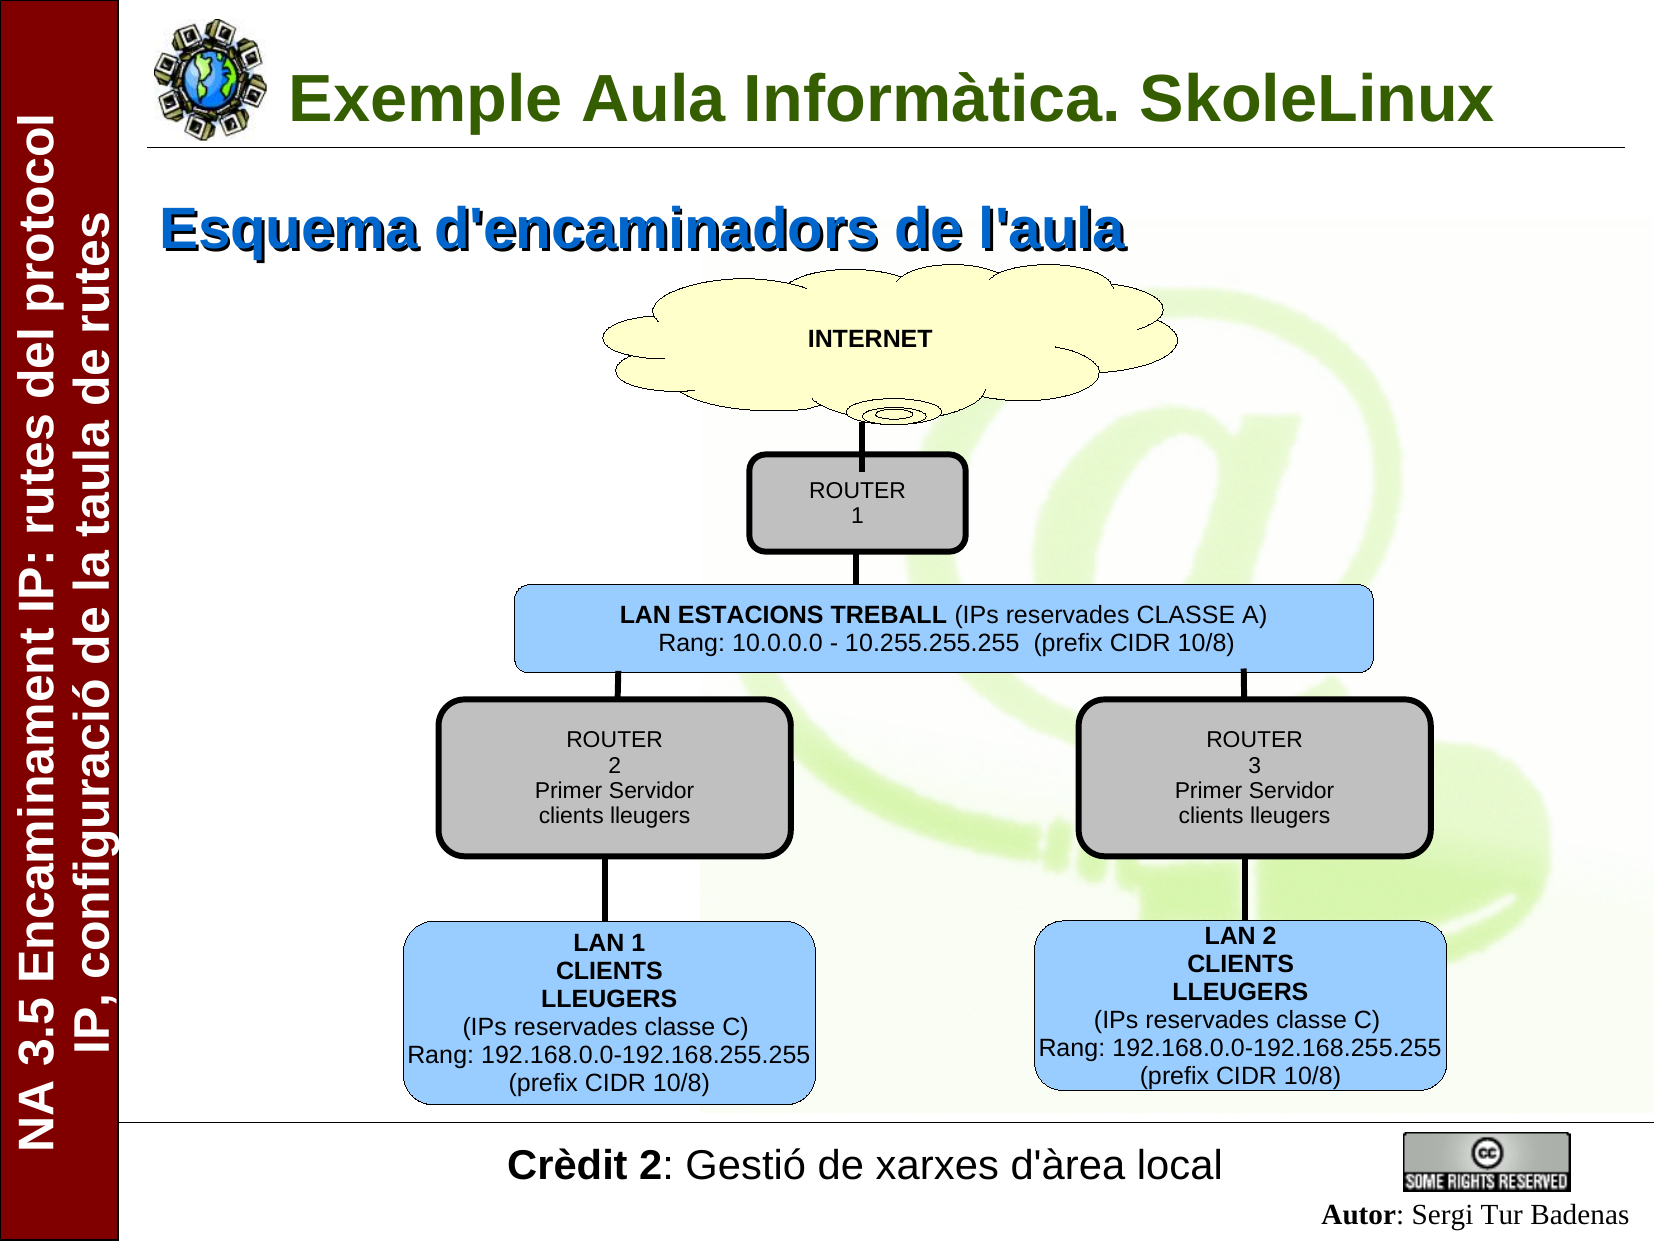

# Exemple Aula Informàtica. SkoleLinux
Esquema d'encaminadors de l'aula
INTERNET
ROUTER
1
LAN ESTACIONS TREBALL (IPs reservades CLASSE A)
 Rang: 10.0.0.0 - 10.255.255.255 (prefix CIDR 10/8)
ROUTER
2
Primer Servidor
clients lleugers
ROUTER
3
Primer Servidor
clients lleugers
LAN 2
CLIENTS
LLEUGERS
(IPs reservades classe C)
 Rang: 192.168.0.0-192.168.255.255
(prefix CIDR 10/8)
LAN 1
CLIENTS
LLEUGERS
(IPs reservades classe C)
 Rang: 192.168.0.0-192.168.255.255
(prefix CIDR 10/8)